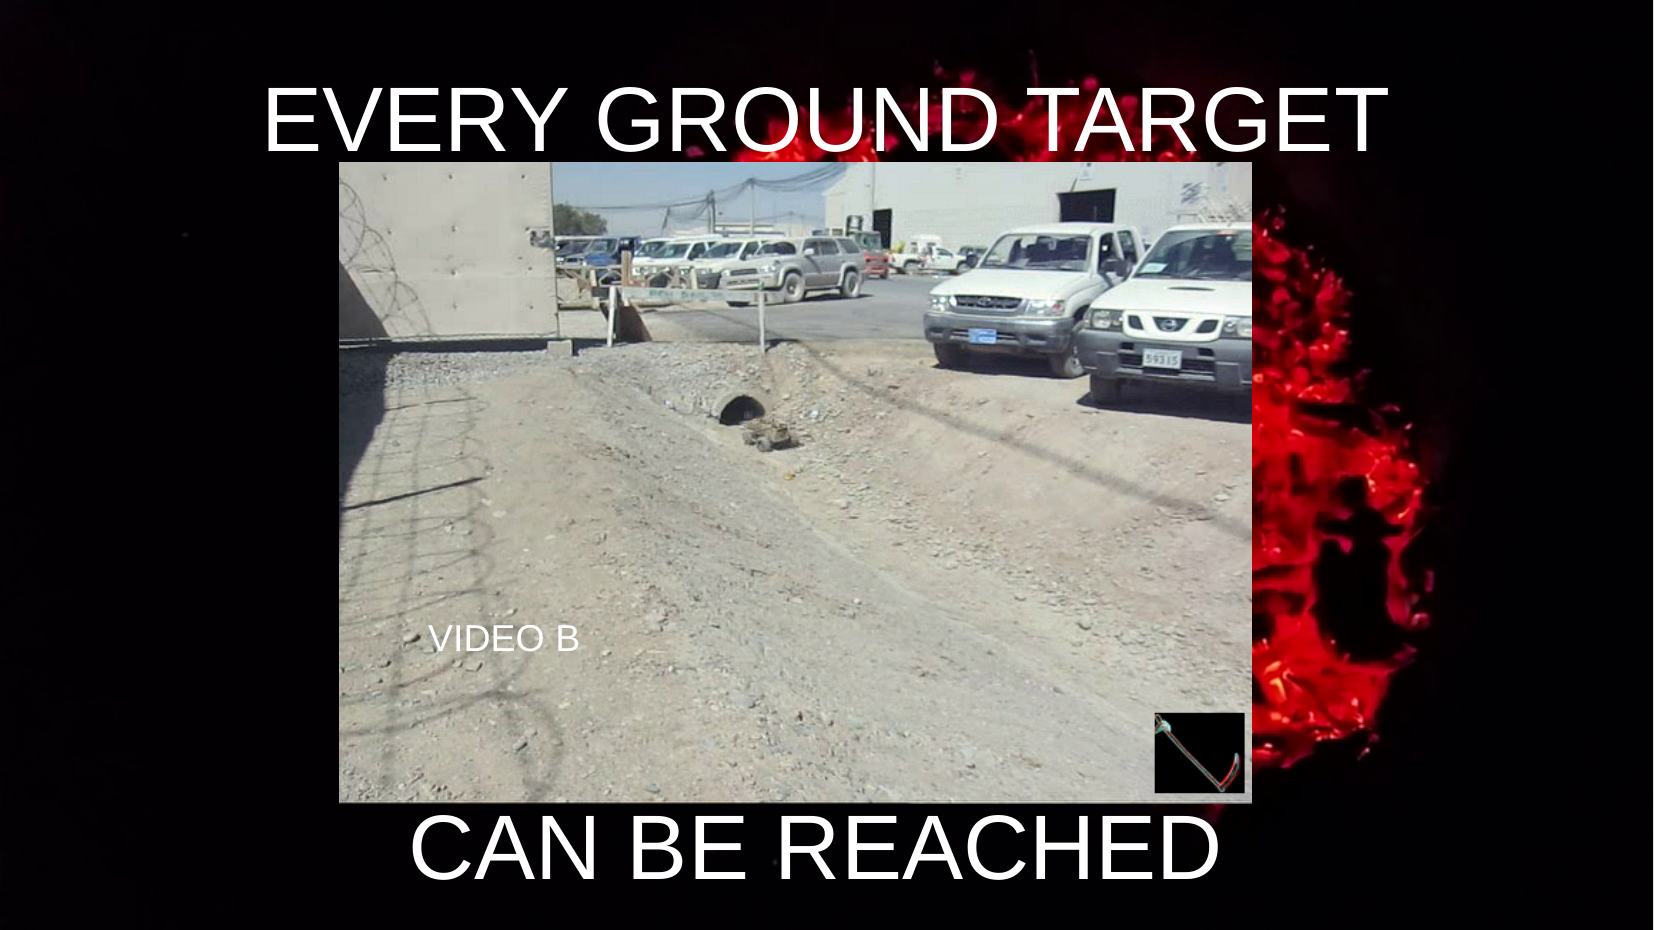

EVERY GROUND TARGET
VIDEO B
CAN BE REACHED